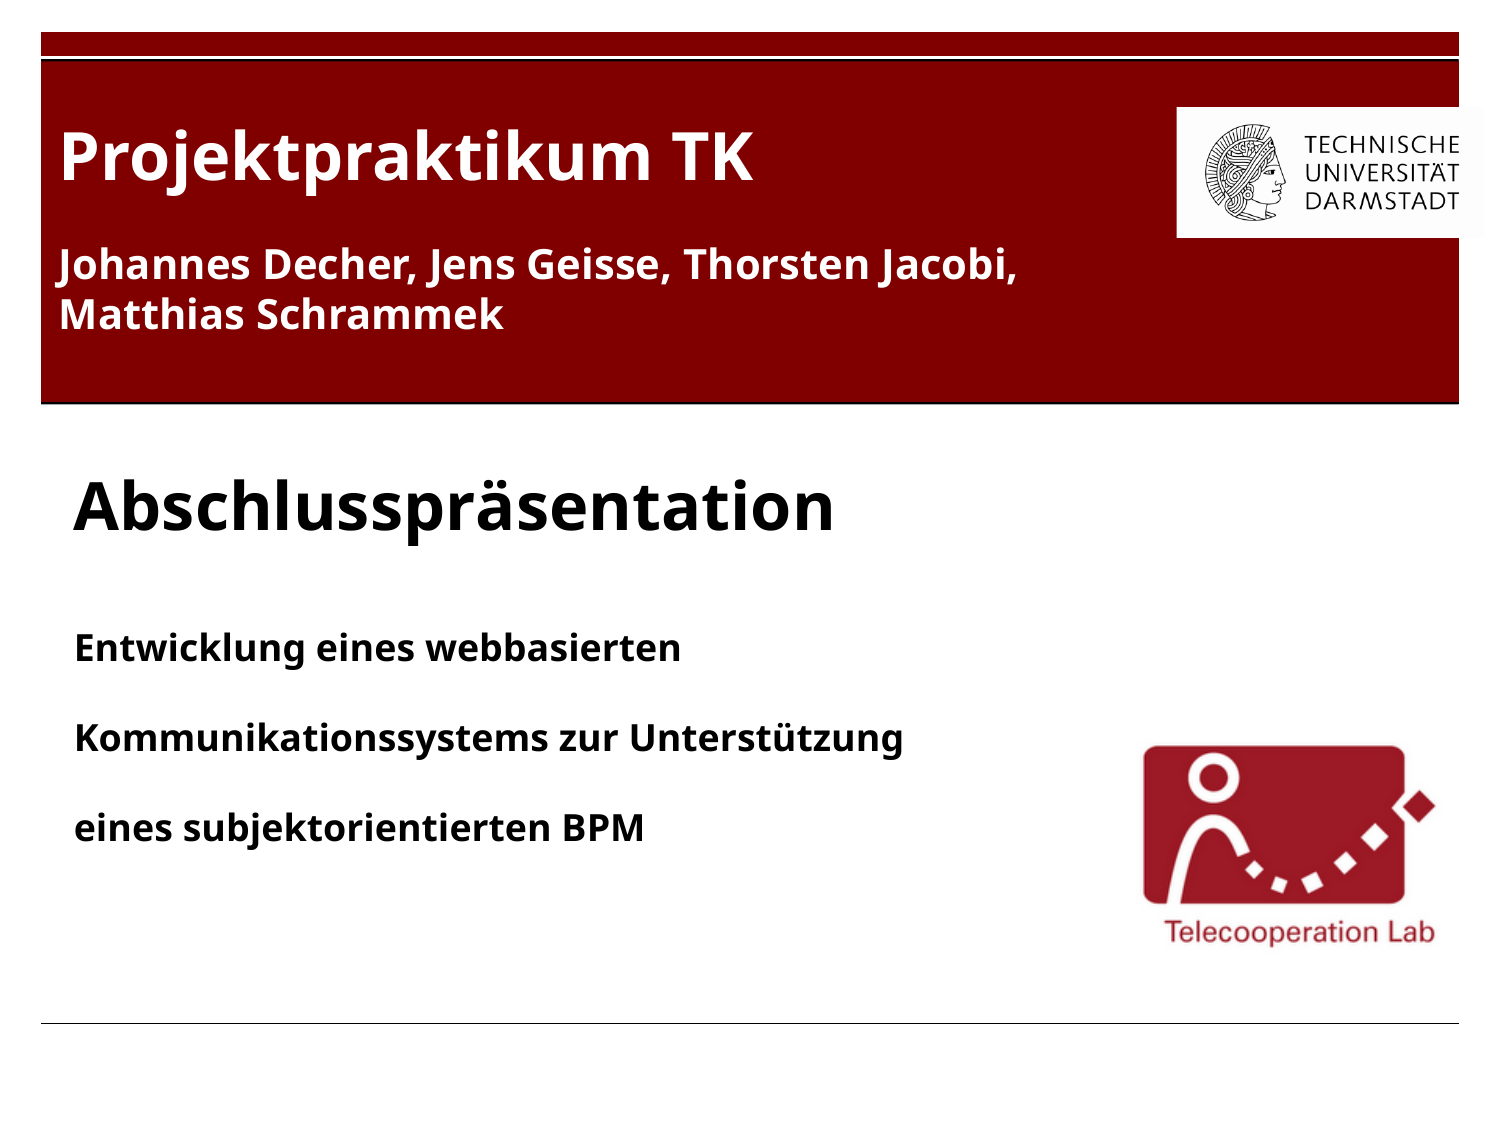

# Projektpraktikum TK
Johannes Decher, Jens Geisse, Thorsten Jacobi, Matthias Schrammek
Abschlusspräsentation
Entwicklung eines webbasierten
Kommunikationssystems zur Unterstützung
eines subjektorientierten BPM